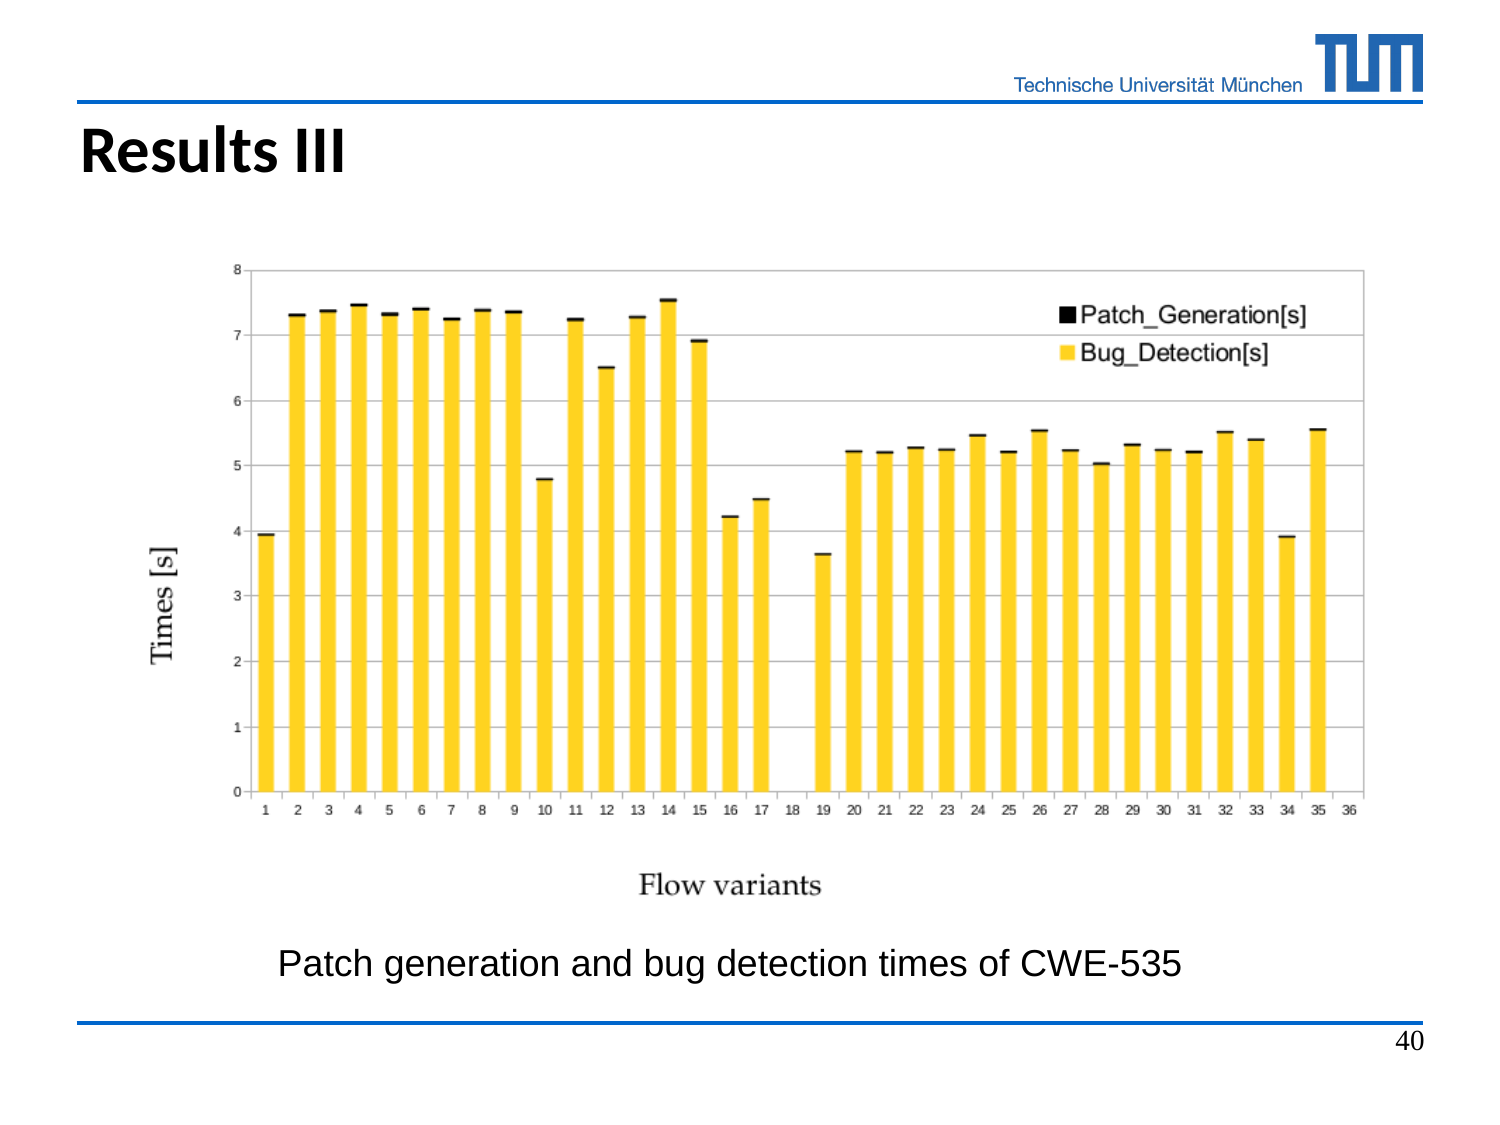

# Results III
Patch generation and bug detection times of CWE-535
40